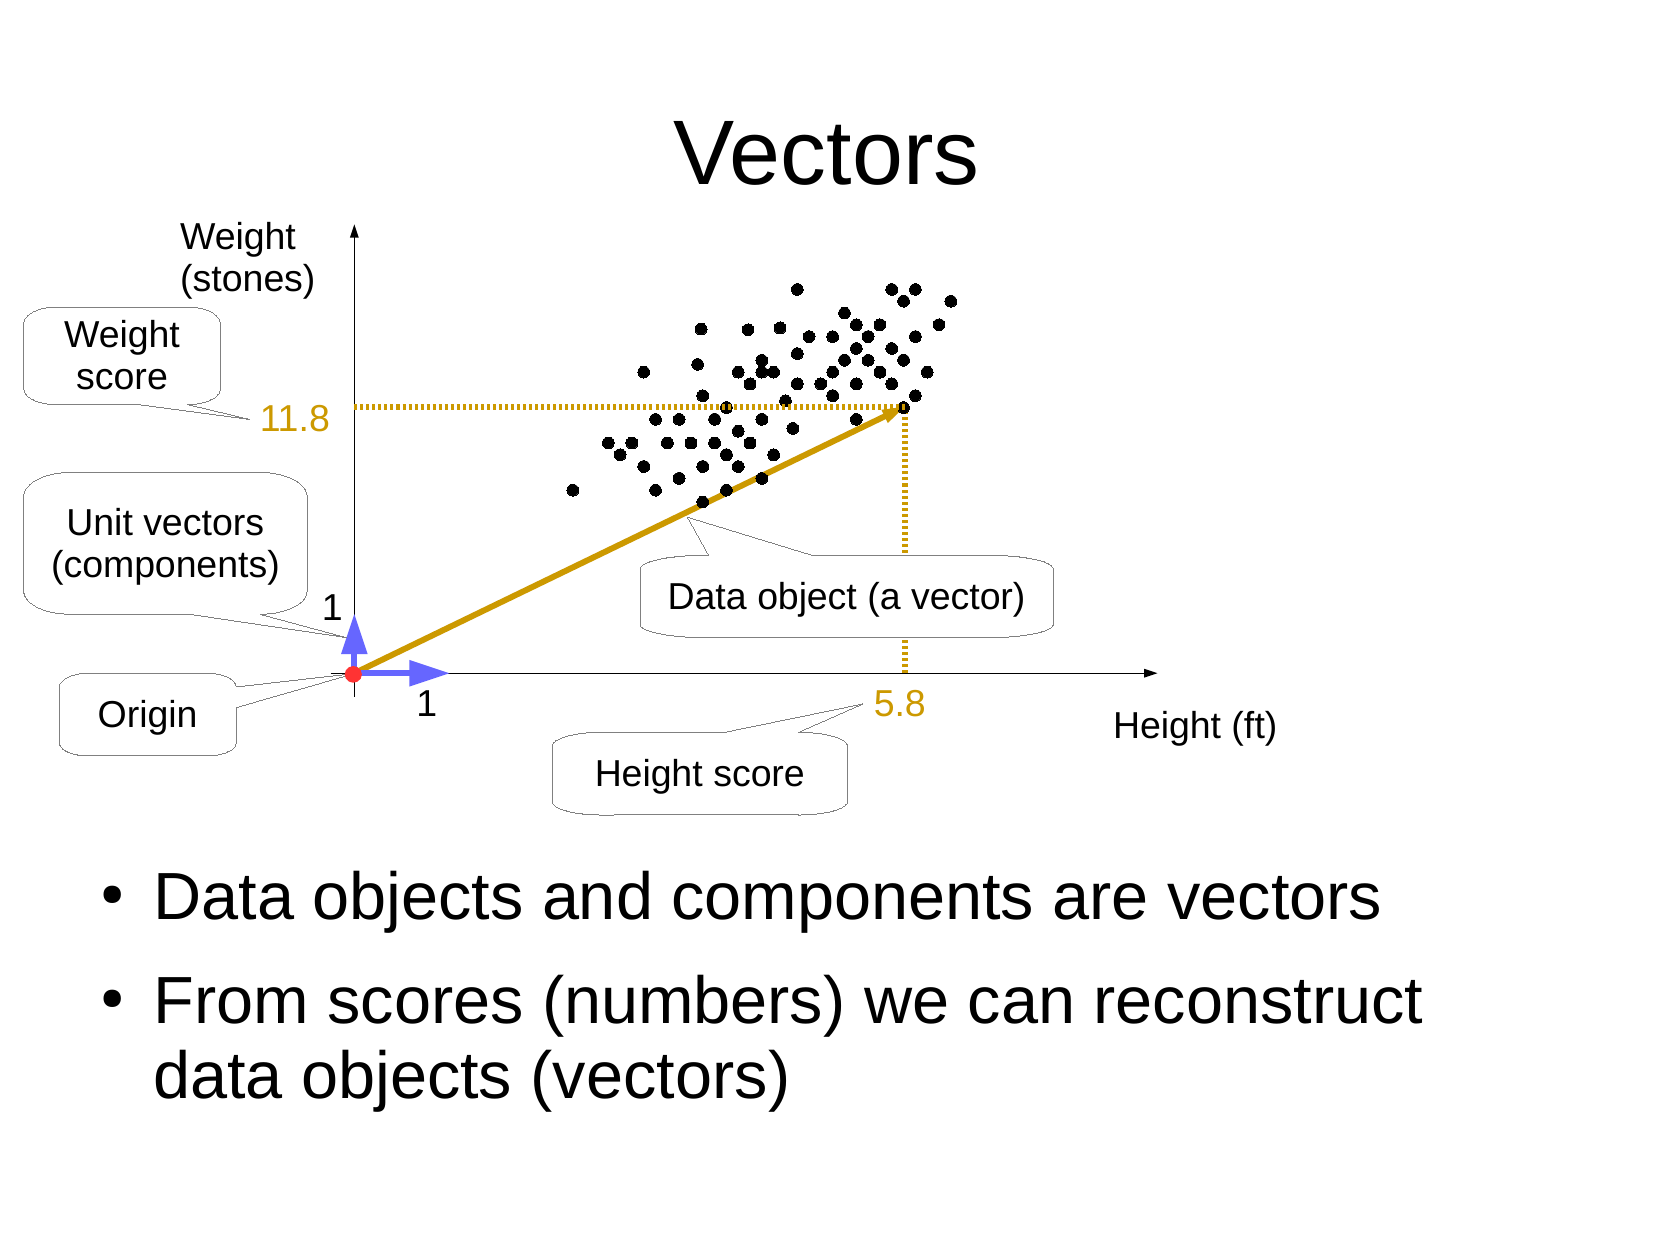

# Vectors
Weight (stones)
Weight score
11.8
Unit vectors (components)
Data object (a vector)
1
Origin
1
5.8
Height (ft)
Height score
Data objects and components are vectors
From scores (numbers) we can reconstruct data objects (vectors)